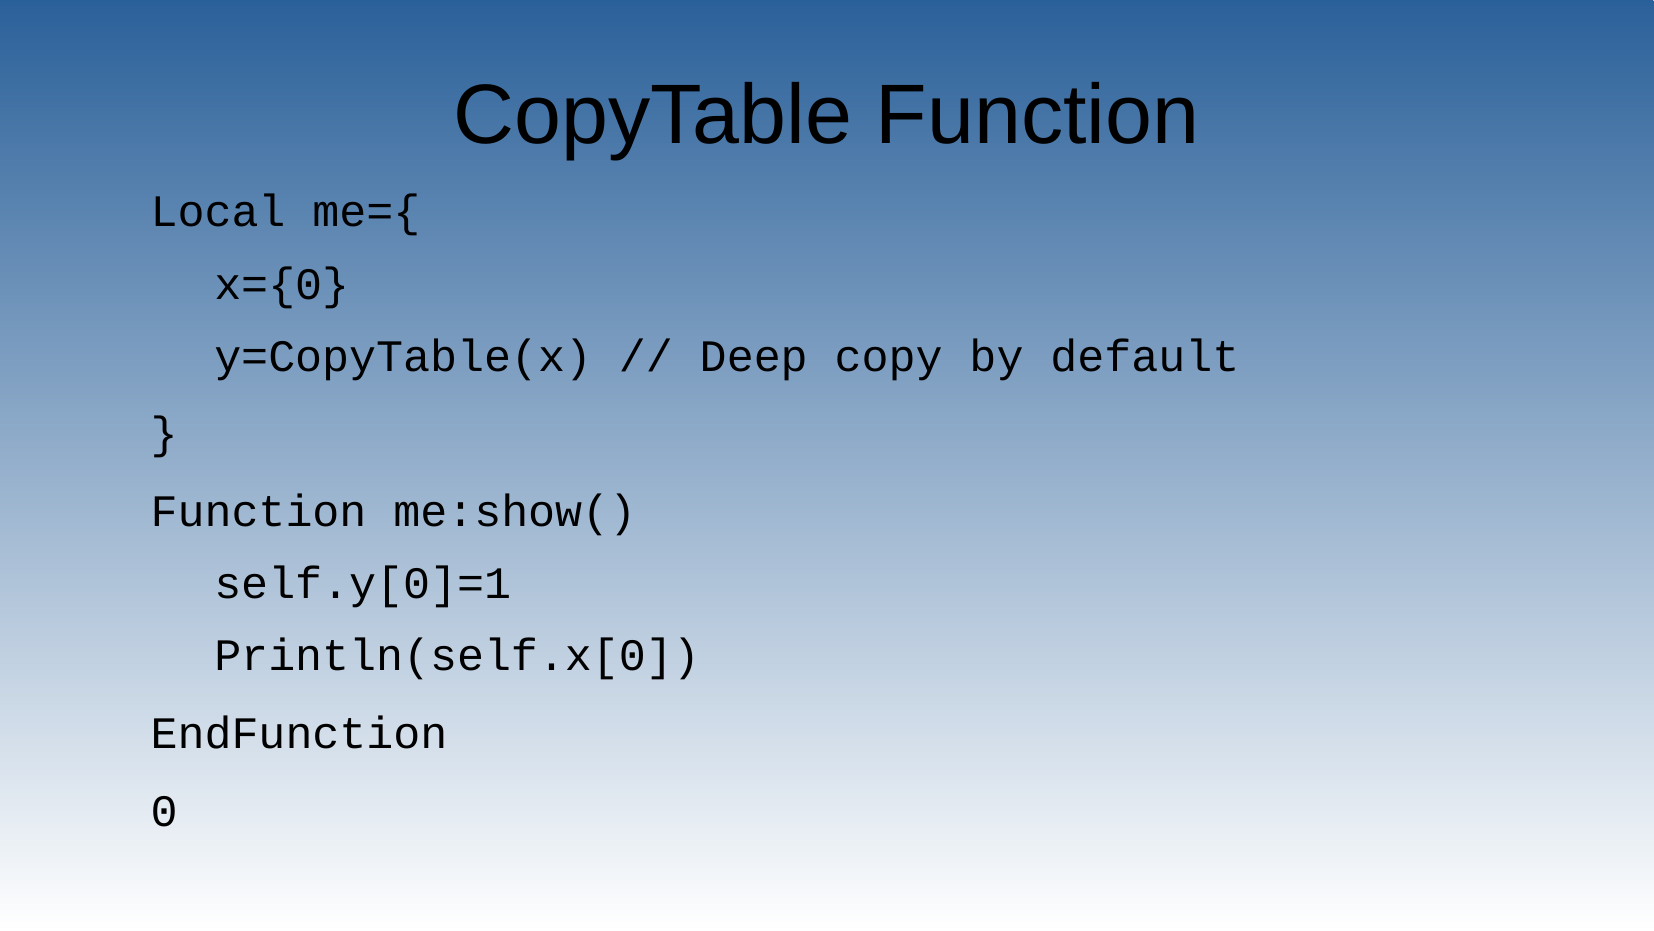

# CopyTable Function
Local me={
x={0}
y=CopyTable(x) // Deep copy by default
}
Function me:show()
self.y[0]=1
Println(self.x[0])
EndFunction
0